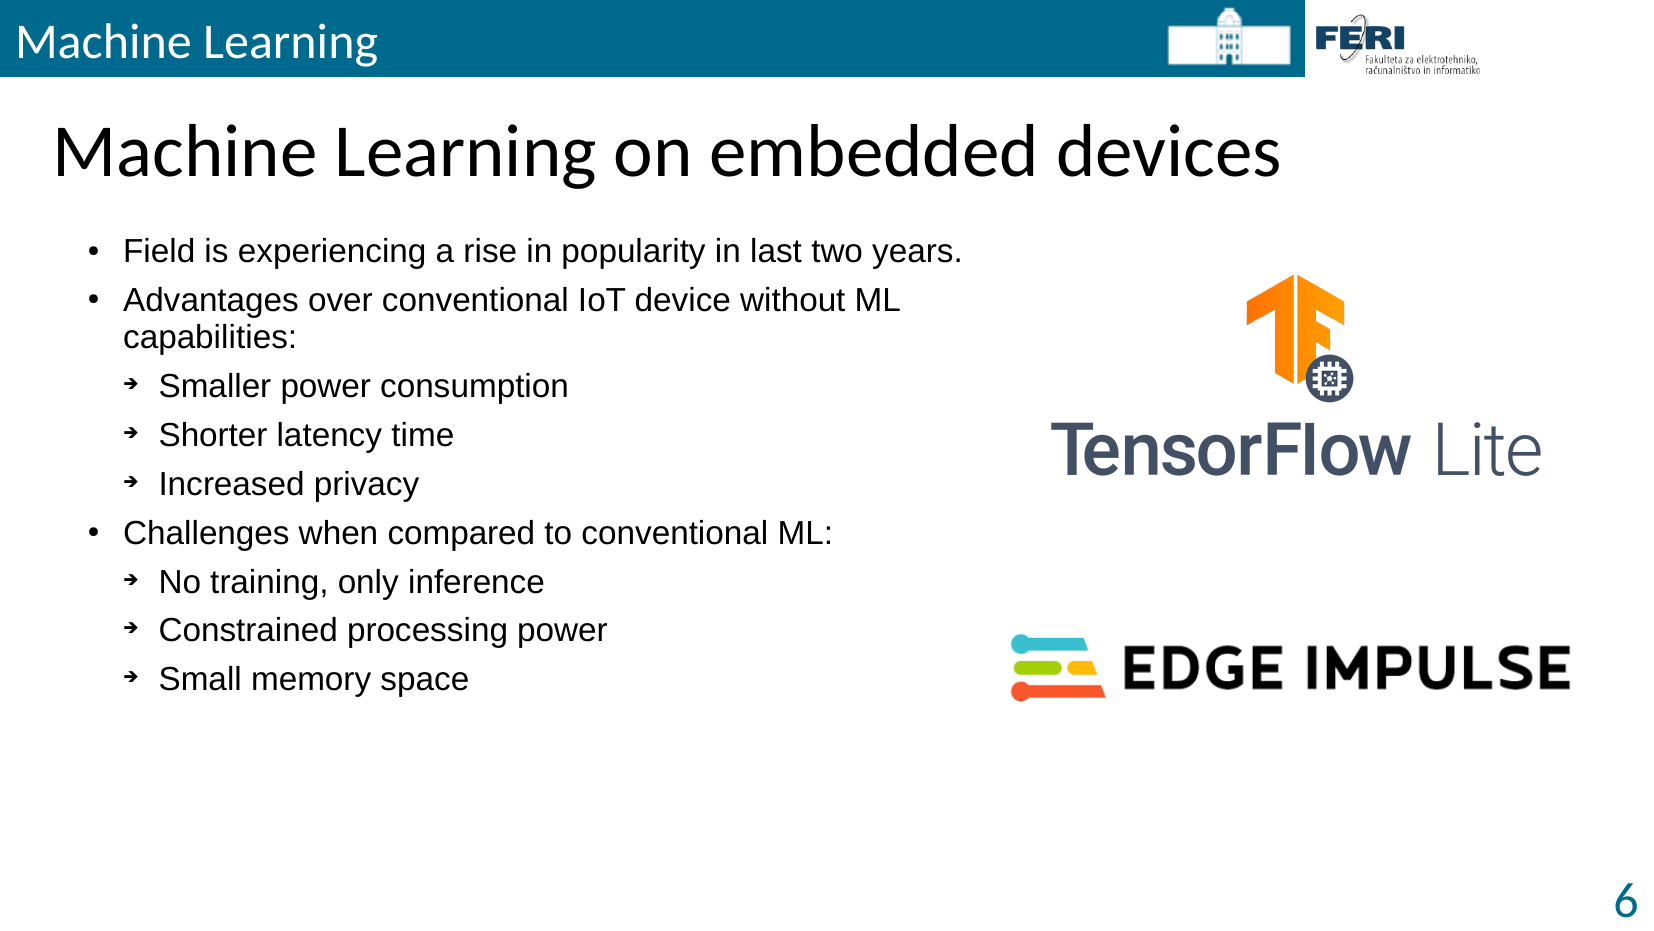

Machine Learning
# Machine Learning on embedded devices
Field is experiencing a rise in popularity in last two years.
Advantages over conventional IoT device without ML capabilities:
Smaller power consumption
Shorter latency time
Increased privacy
Challenges when compared to conventional ML:
No training, only inference
Constrained processing power
Small memory space